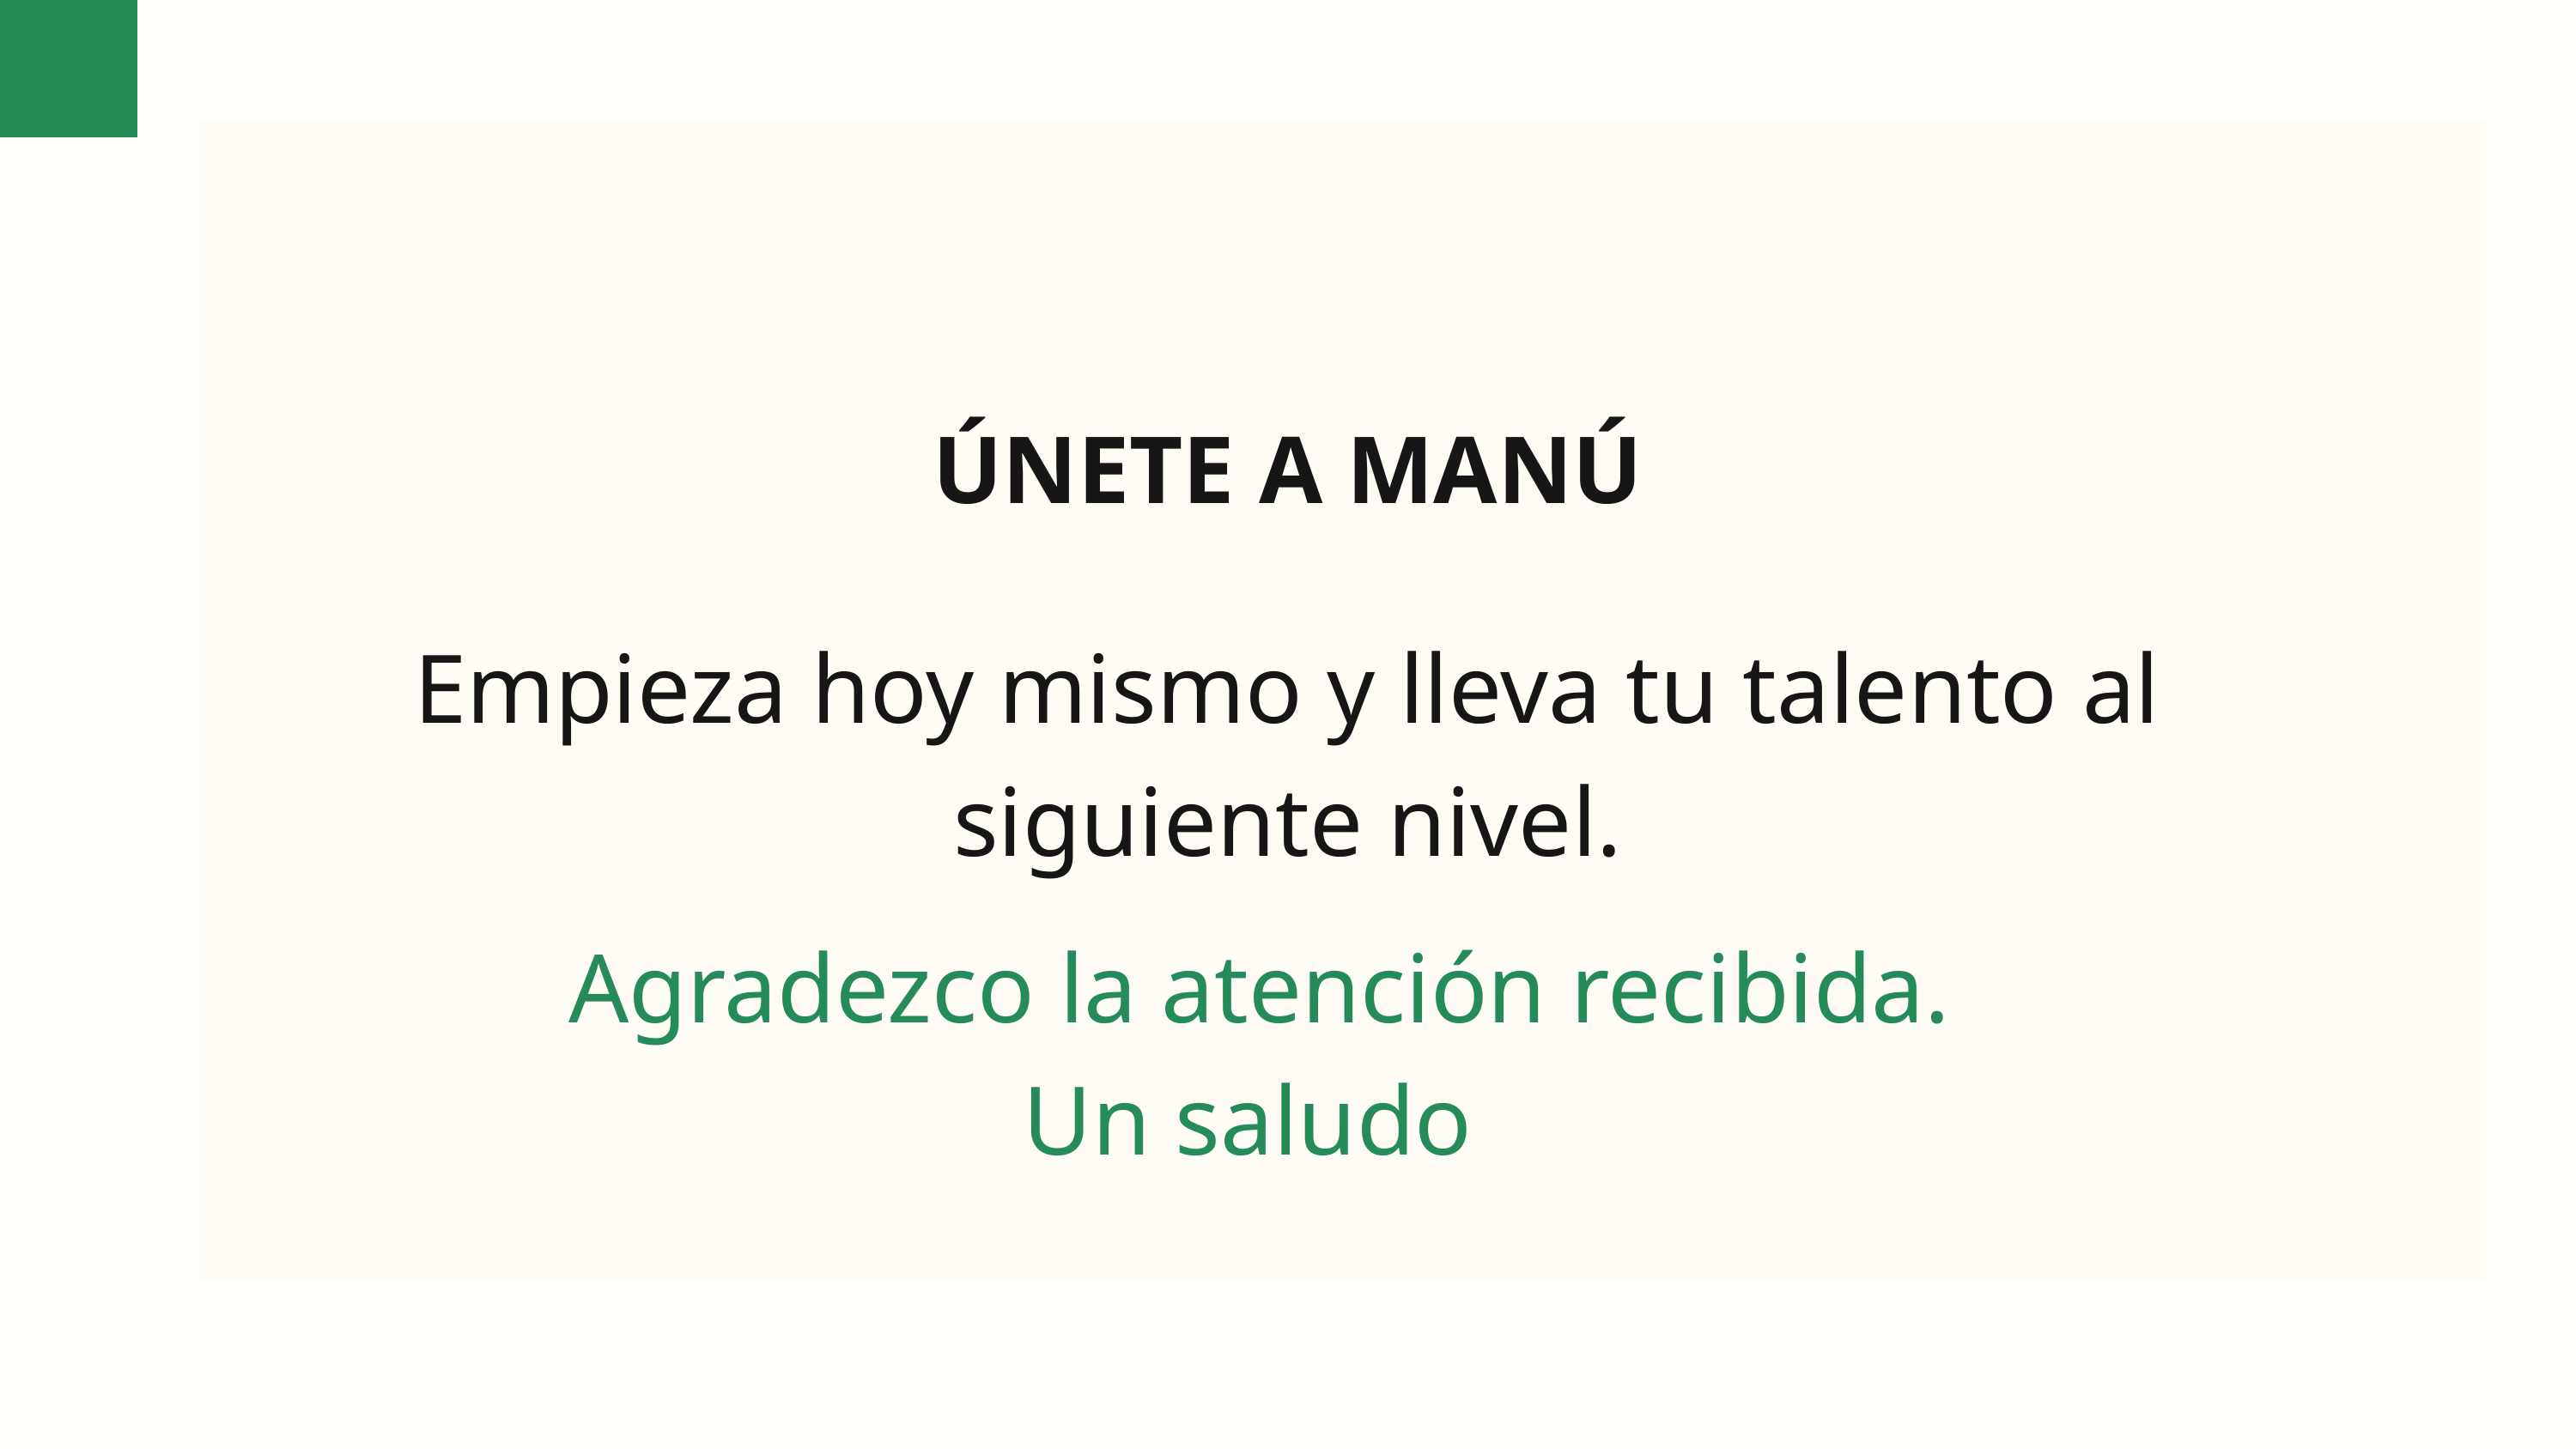

ÚNETE A MANÚ
Empieza hoy mismo y lleva tu talento al siguiente nivel.
Agradezco la atención recibida.
Un saludo